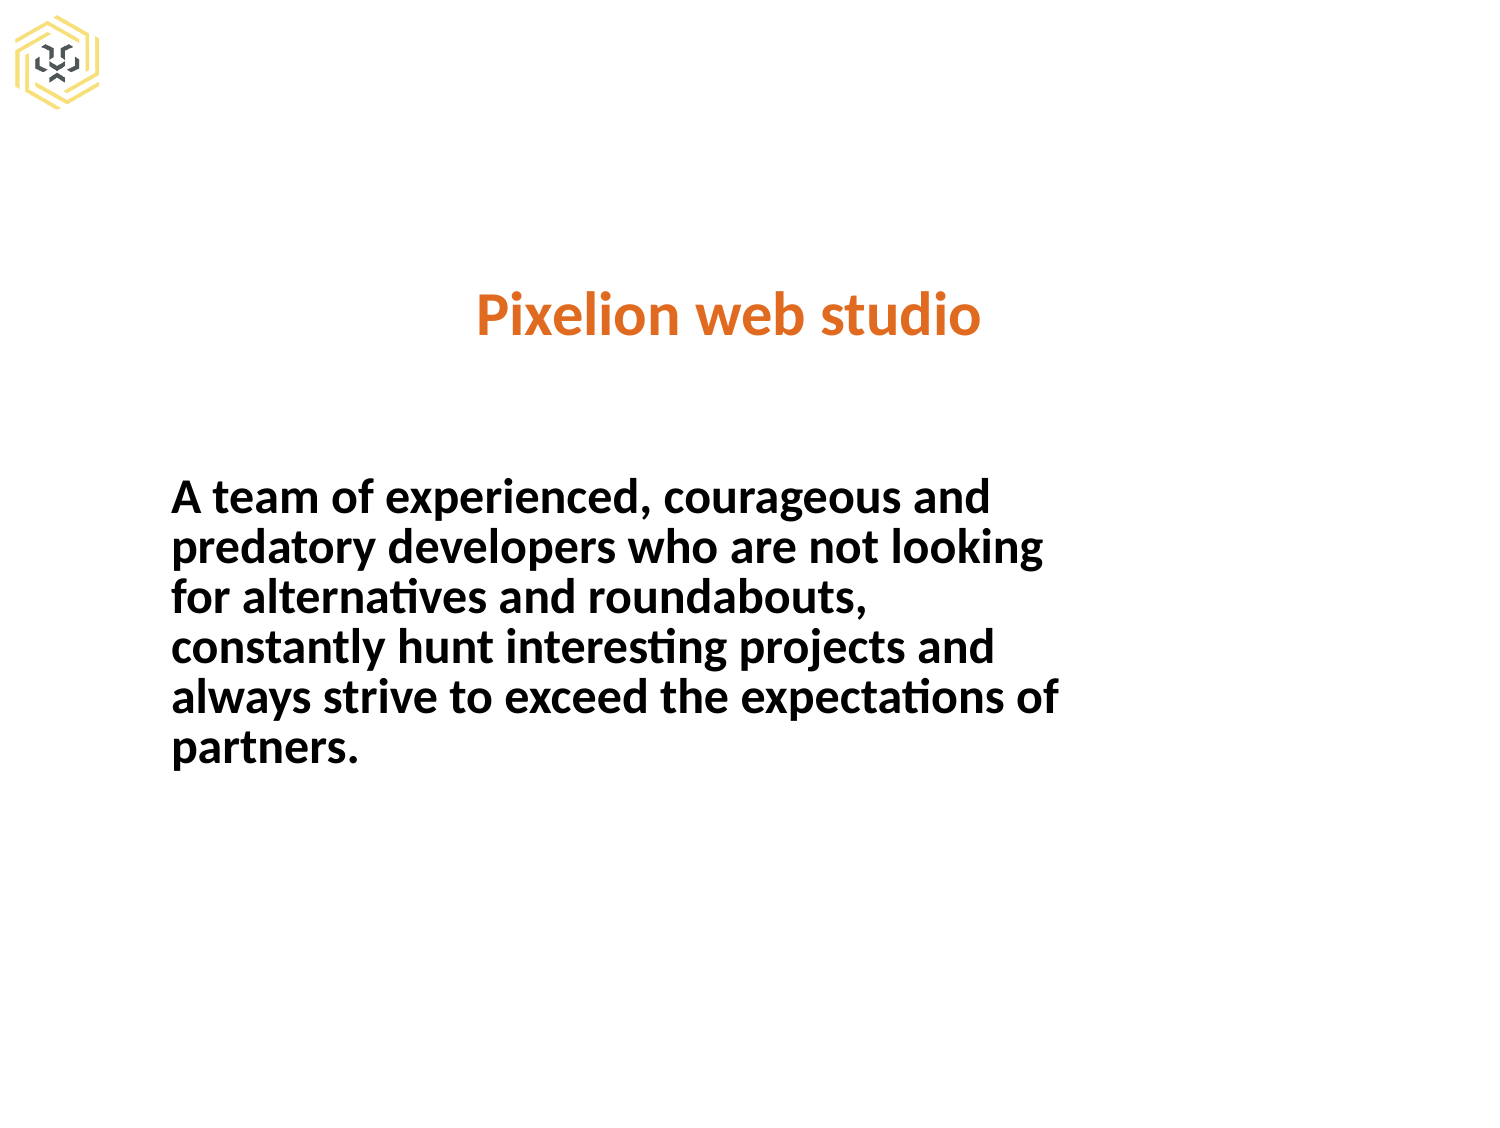

Pixelion web studio
A team of experienced, courageous and predatory developers who are not looking for alternatives and roundabouts, constantly hunt interesting projects and always strive to exceed the expectations of partners.